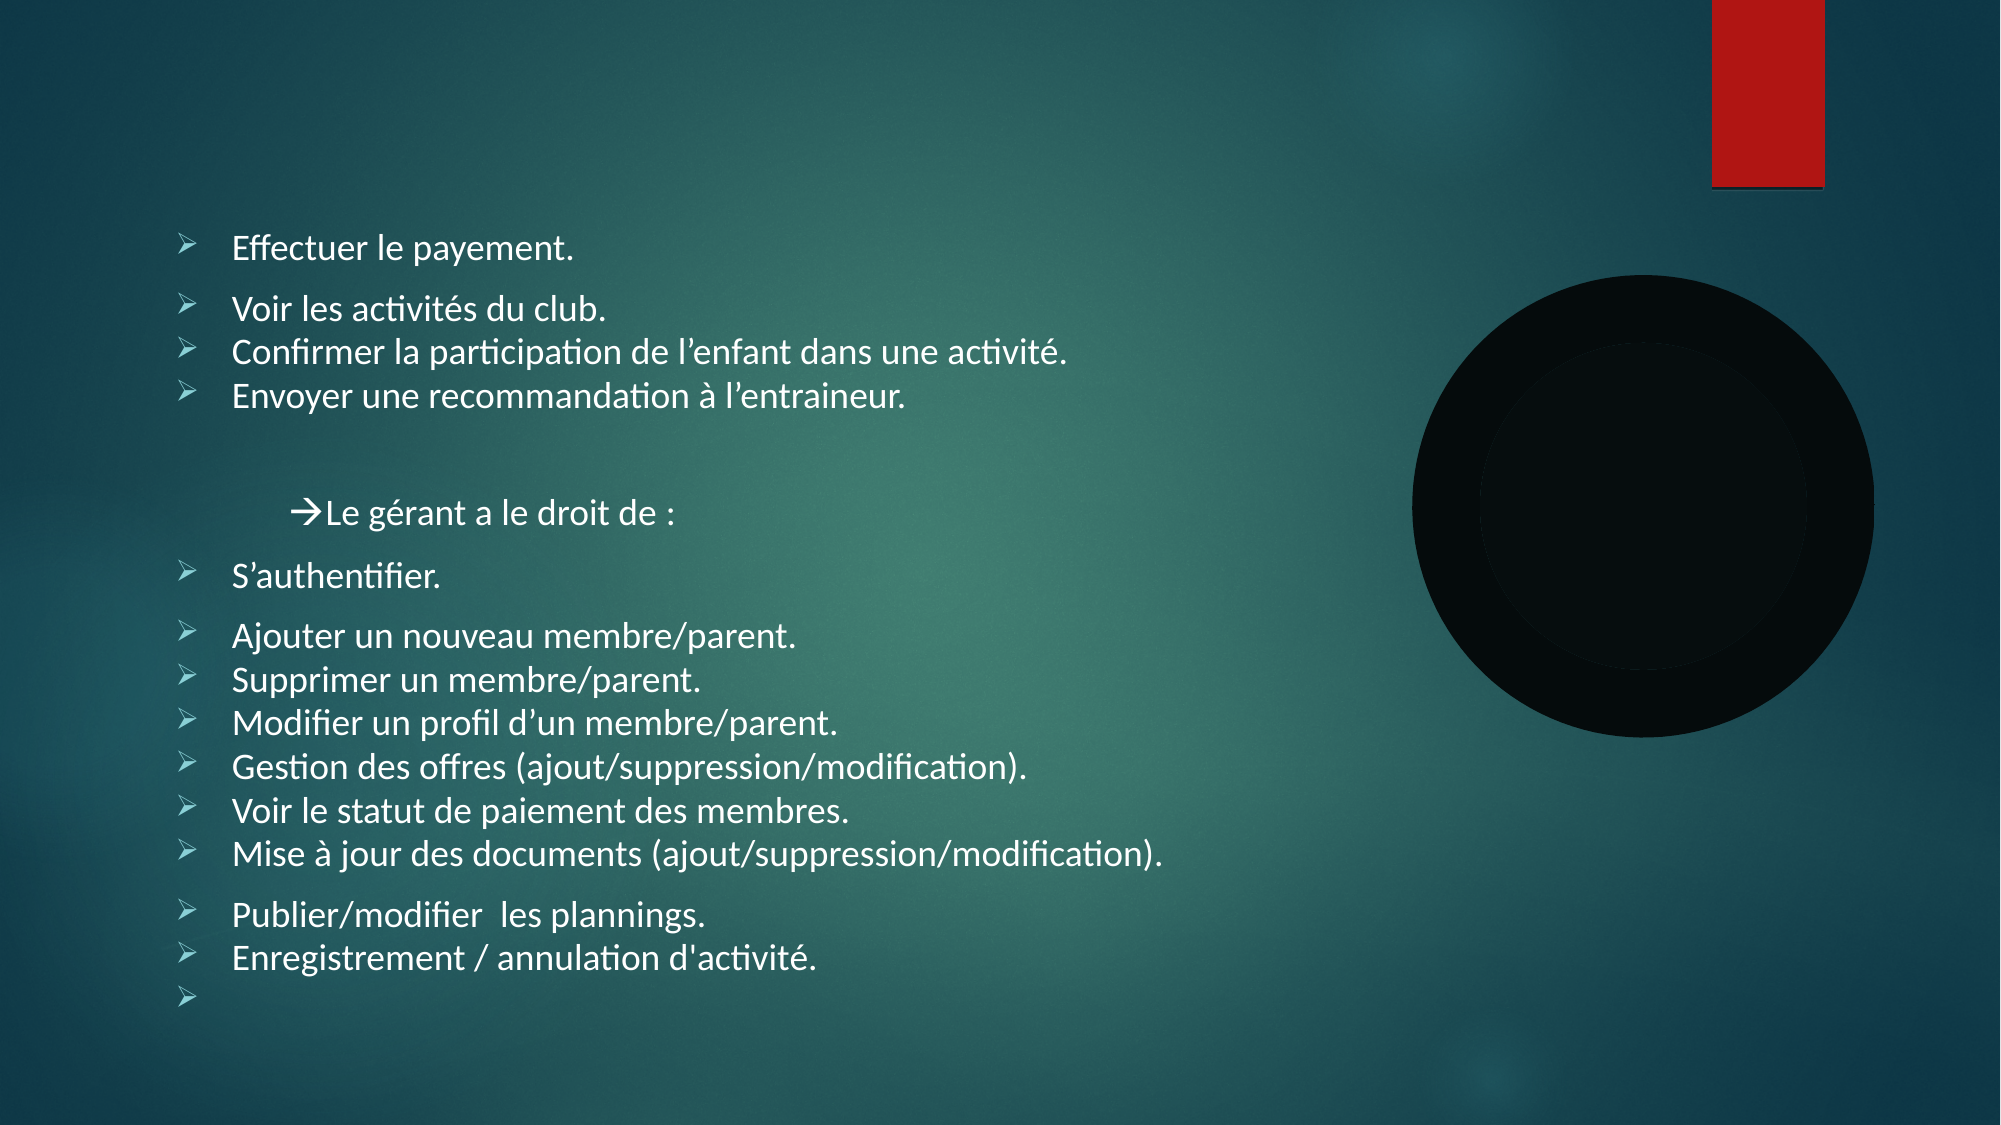

# Effectuer le payement.
Voir les activités du club.
Confirmer la participation de l’enfant dans une activité.
Envoyer une recommandation à l’entraineur.
	Le gérant a le droit de :
S’authentifier.
Ajouter un nouveau membre/parent.
Supprimer un membre/parent.
Modifier un profil d’un membre/parent.
Gestion des offres (ajout/suppression/modification).
Voir le statut de paiement des membres.
Mise à jour des documents (ajout/suppression/modification).
Publier/modifier les plannings.
Enregistrement / annulation d'activité.